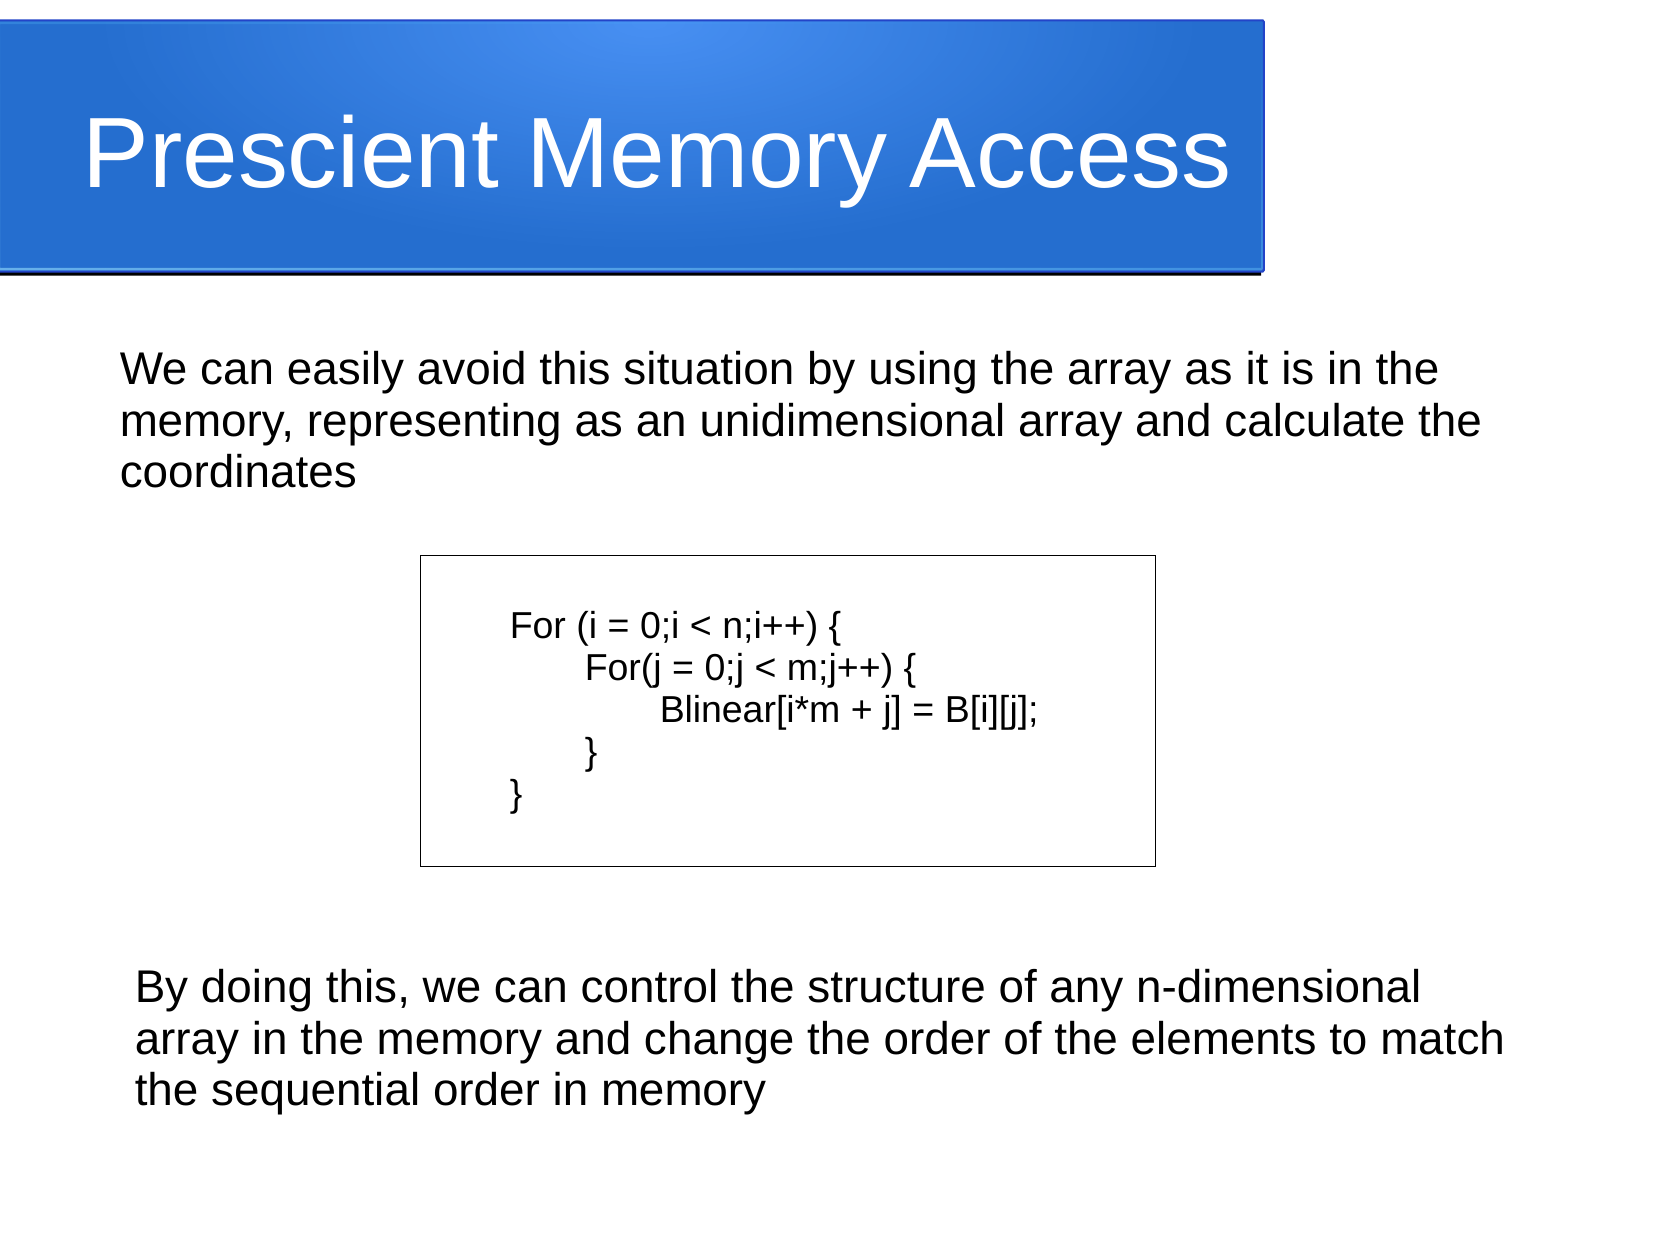

# Prescient Memory Access
We can easily avoid this situation by using the array as it is in the memory, representing as an unidimensional array and calculate the coordinates
	For (i = 0;i < n;i++) {
		For(j = 0;j < m;j++) {
			Blinear[i*m + j] = B[i][j];
		}
	}
By doing this, we can control the structure of any n-dimensional array in the memory and change the order of the elements to match the sequential order in memory